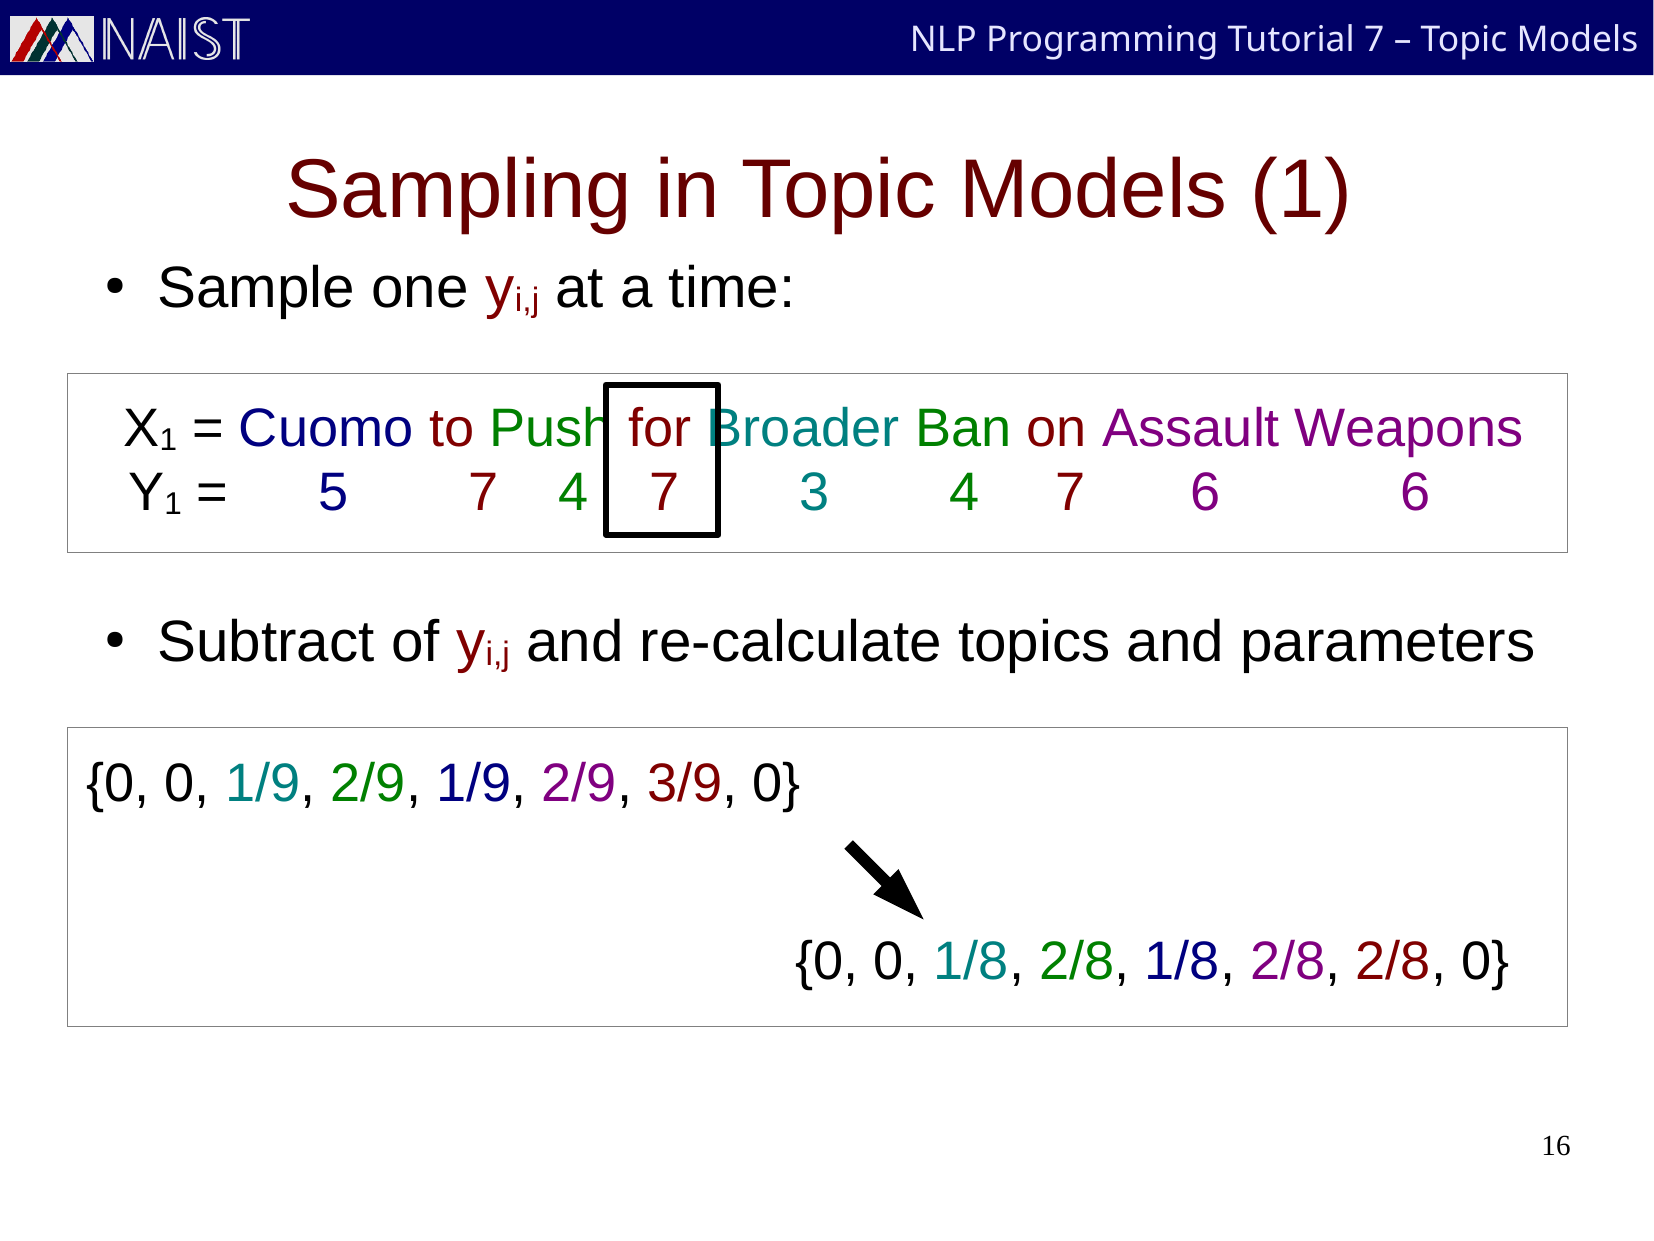

# Sampling in Topic Models (1)
Sample one yi,j at a time:
Subtract of yi,j and re-calculate topics and parameters
X1 = Cuomo to Push for Broader Ban on Assault Weapons
 Y1 = 5 7 4 7 3 4 7 6 6
{0, 0, 1/9, 2/9, 1/9, 2/9, 3/9, 0}
{0, 0, 1/8, 2/8, 1/8, 2/8, 2/8, 0}
16